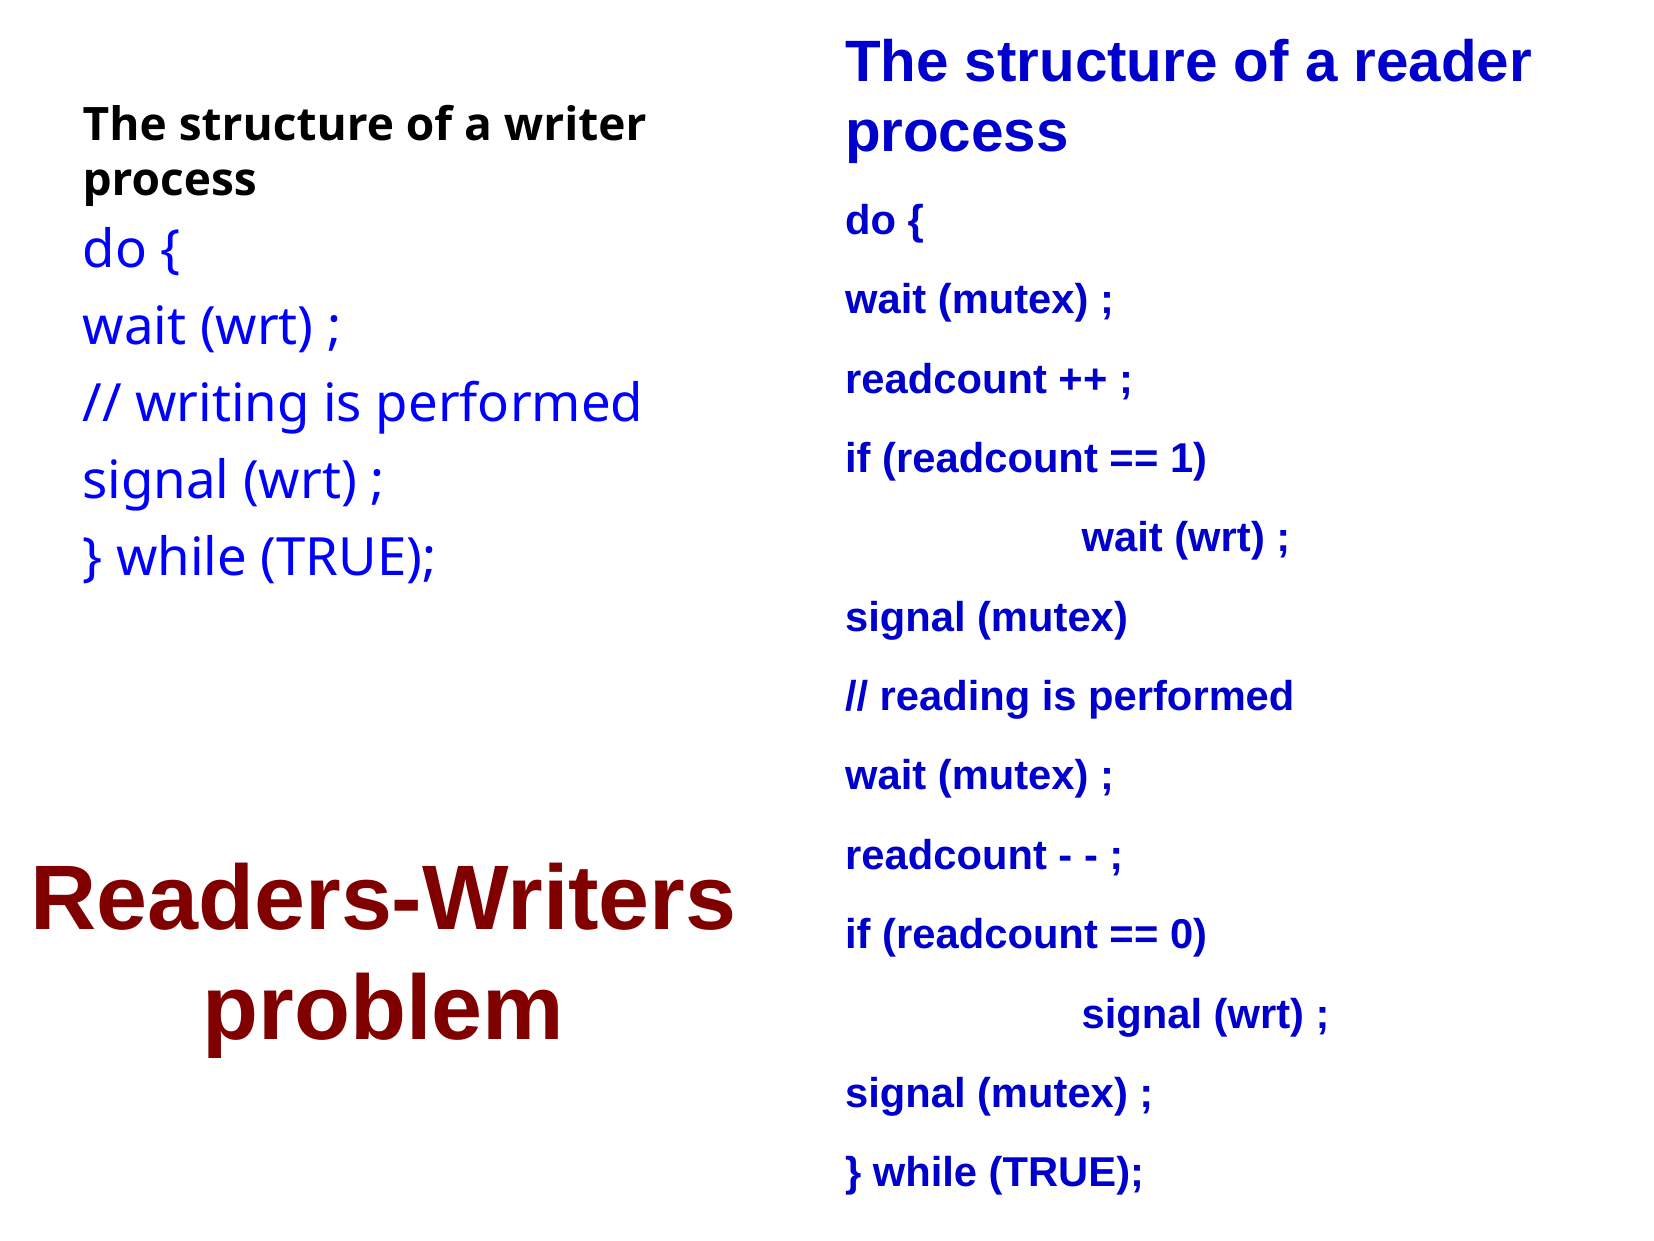

The structure of a reader process
do {
wait (mutex) ;
readcount ++ ;
if (readcount == 1)
			 wait (wrt) ;
signal (mutex)
// reading is performed
wait (mutex) ;
readcount - - ;
if (readcount == 0)
			 signal (wrt) ;
signal (mutex) ;
} while (TRUE);
The structure of a writer process
do {
wait (wrt) ;
// writing is performed
signal (wrt) ;
} while (TRUE);
# Readers-Writers problem